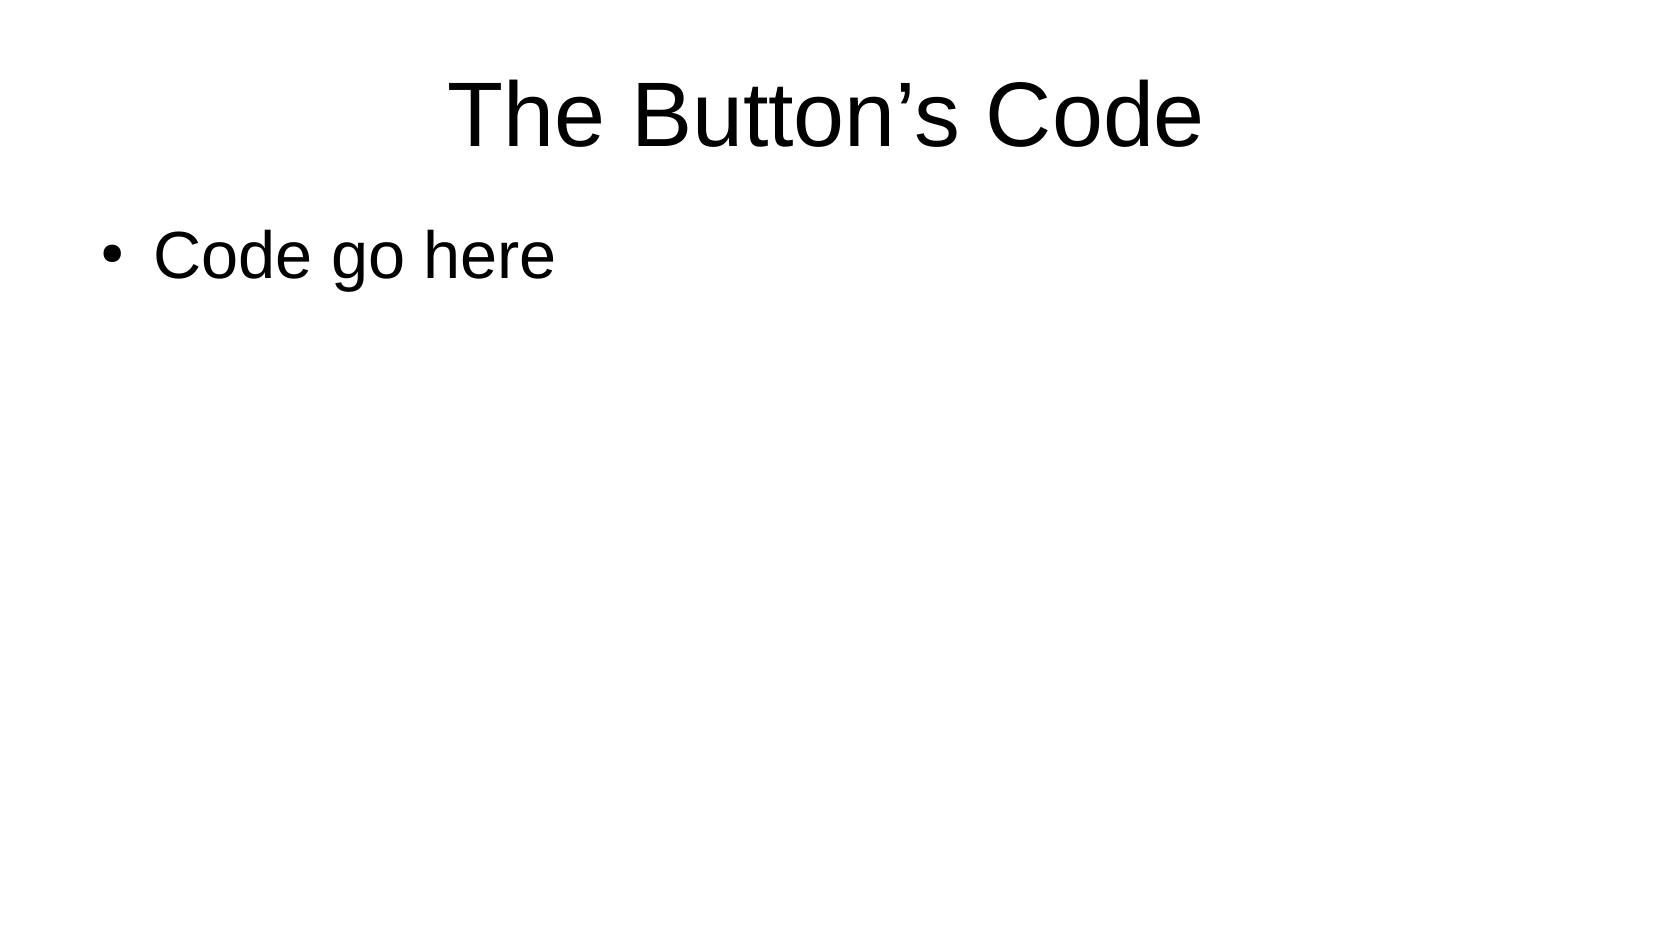

# The Button’s Code
Code go here